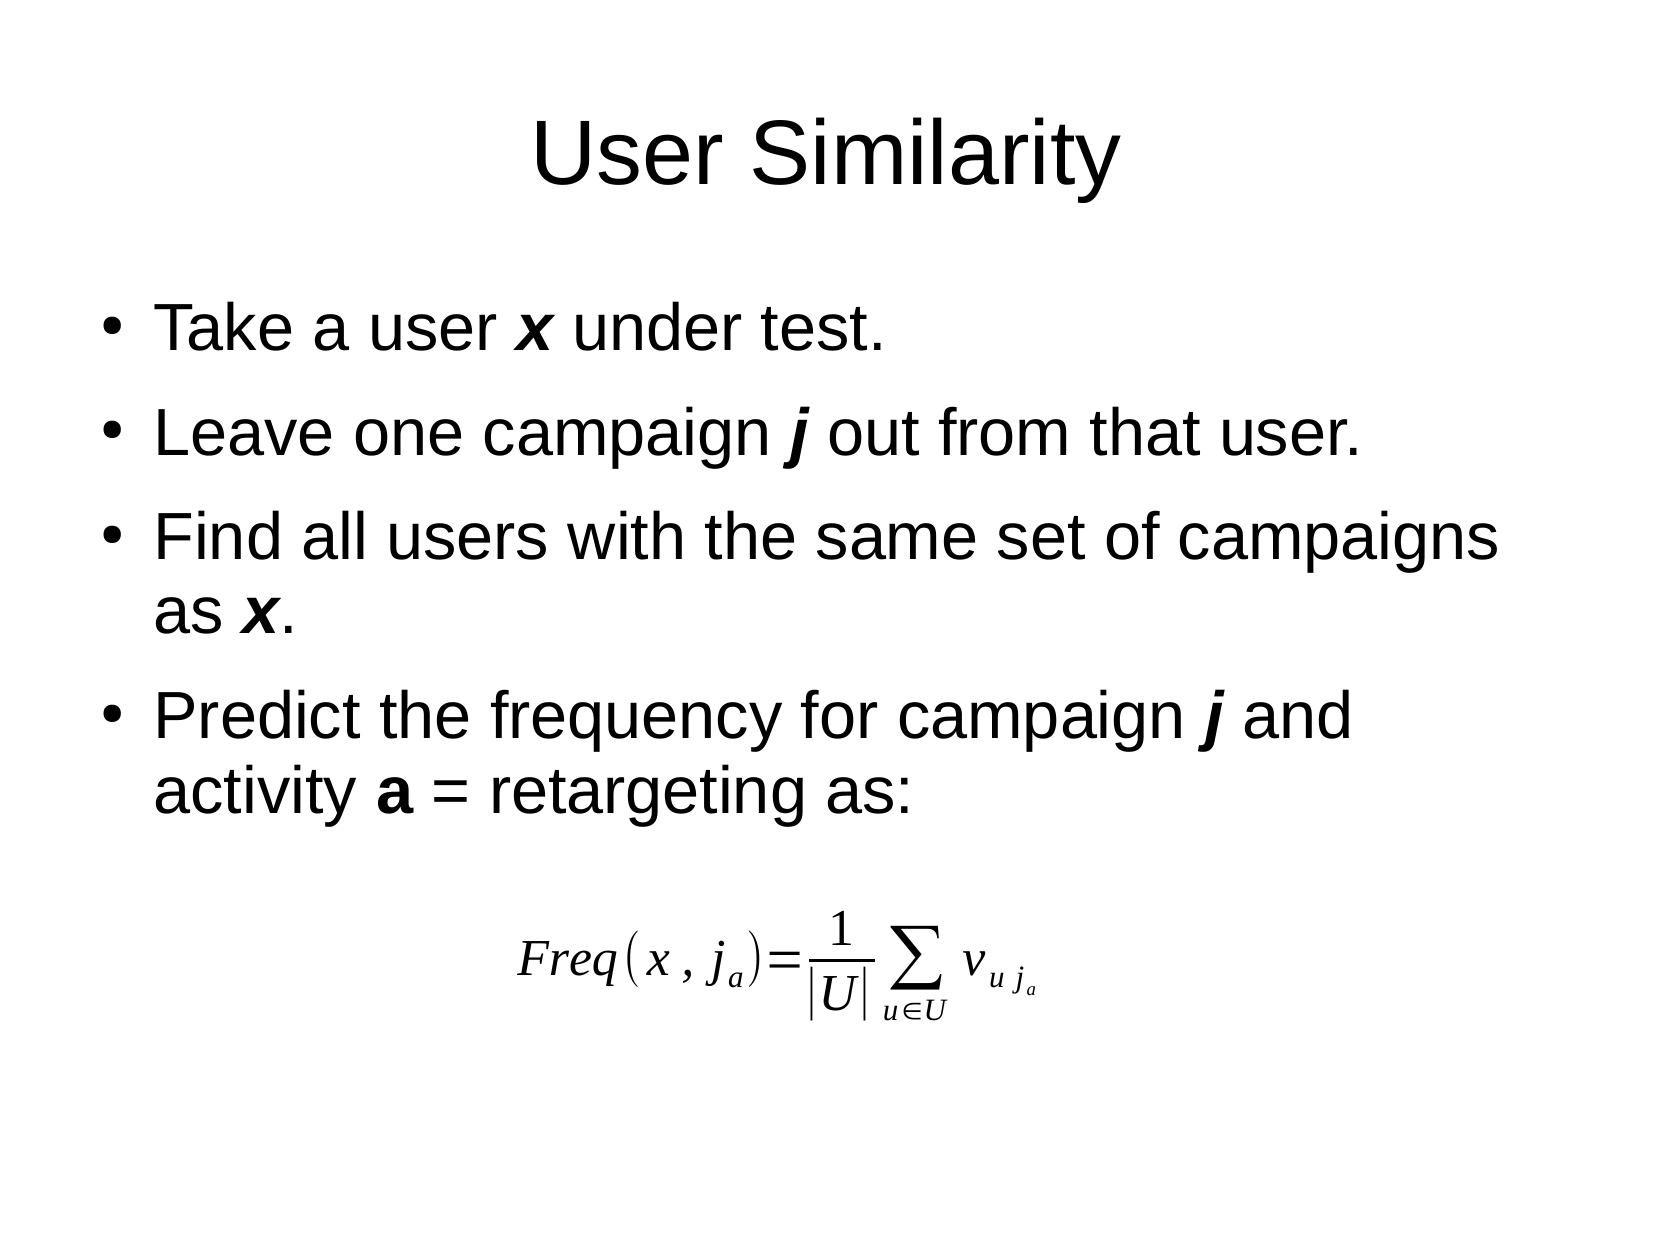

# User Similarity
Take a user x under test.
Leave one campaign j out from that user.
Find all users with the same set of campaigns as x.
Predict the frequency for campaign j and activity a = retargeting as: